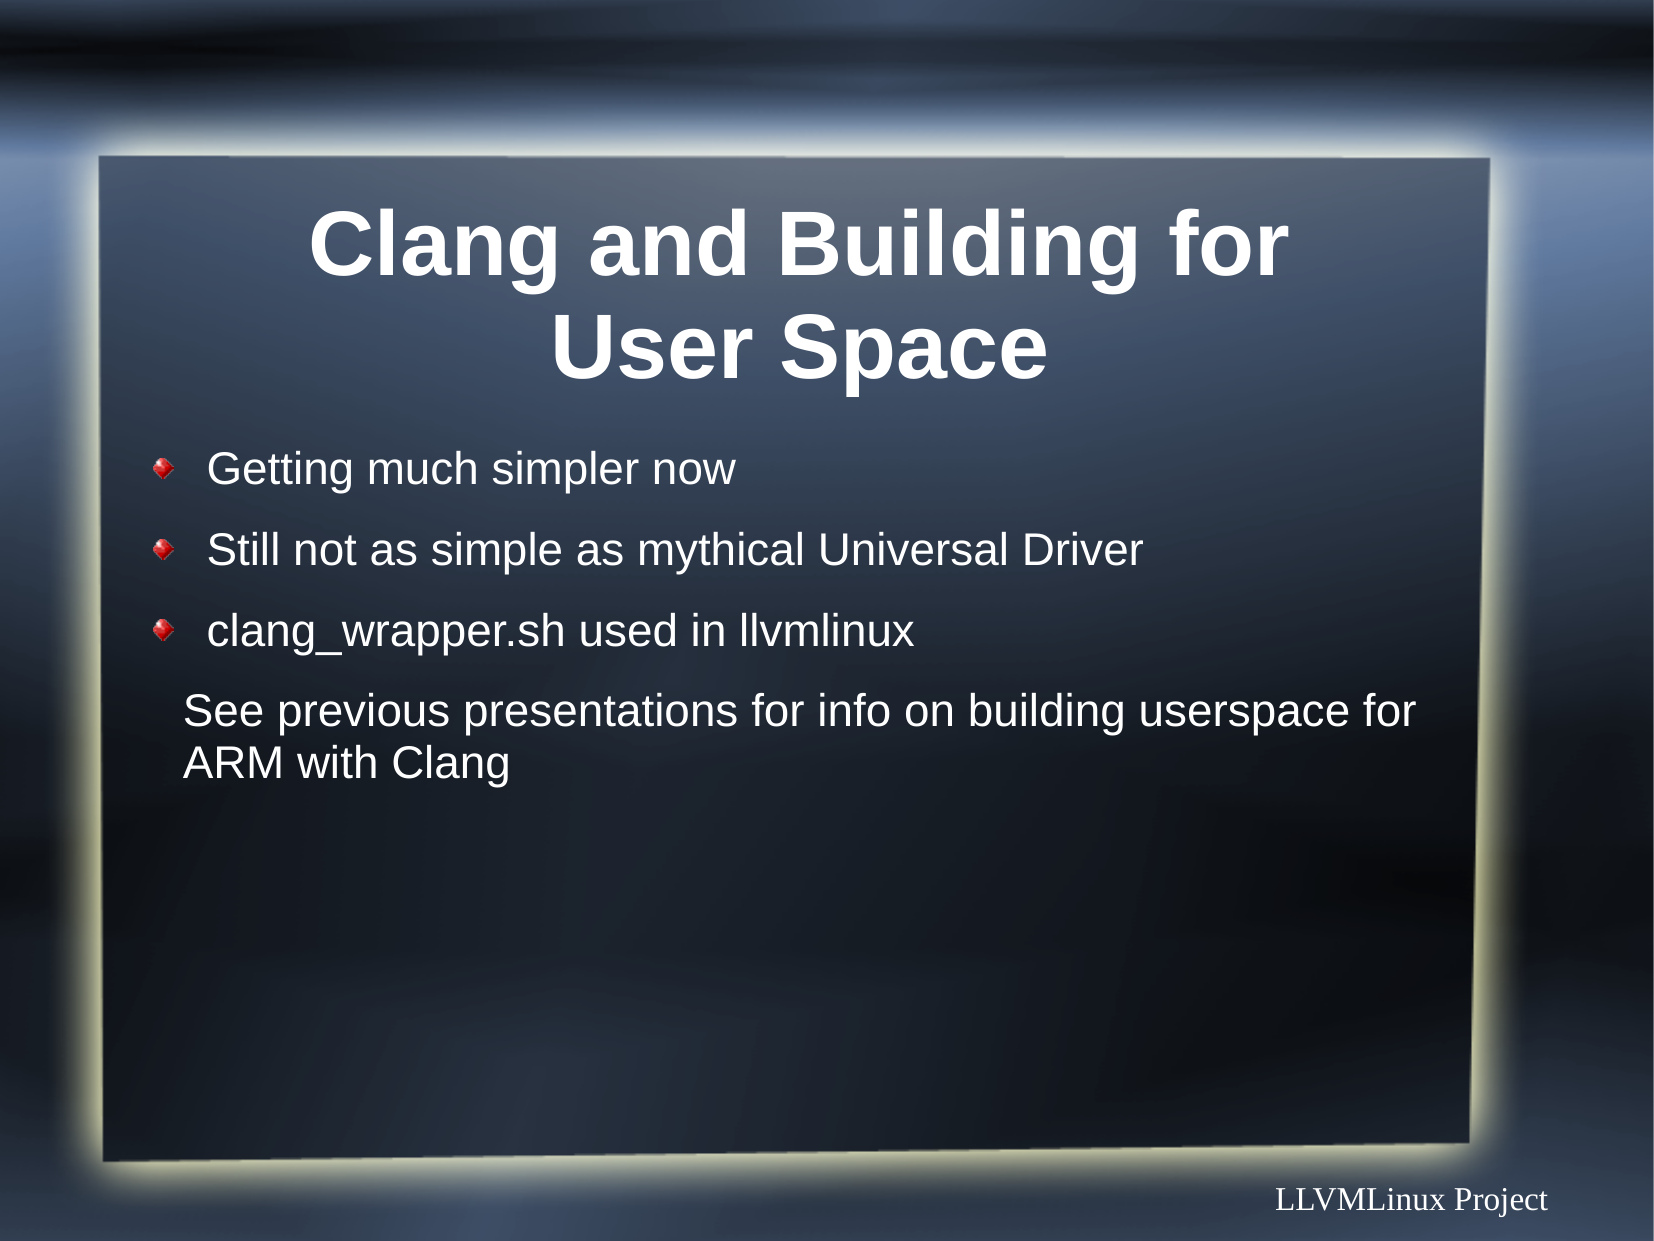

# Clang and Building for User Space
Getting much simpler now
Still not as simple as mythical Universal Driver
clang_wrapper.sh used in llvmlinux
See previous presentations for info on building userspace for ARM with Clang